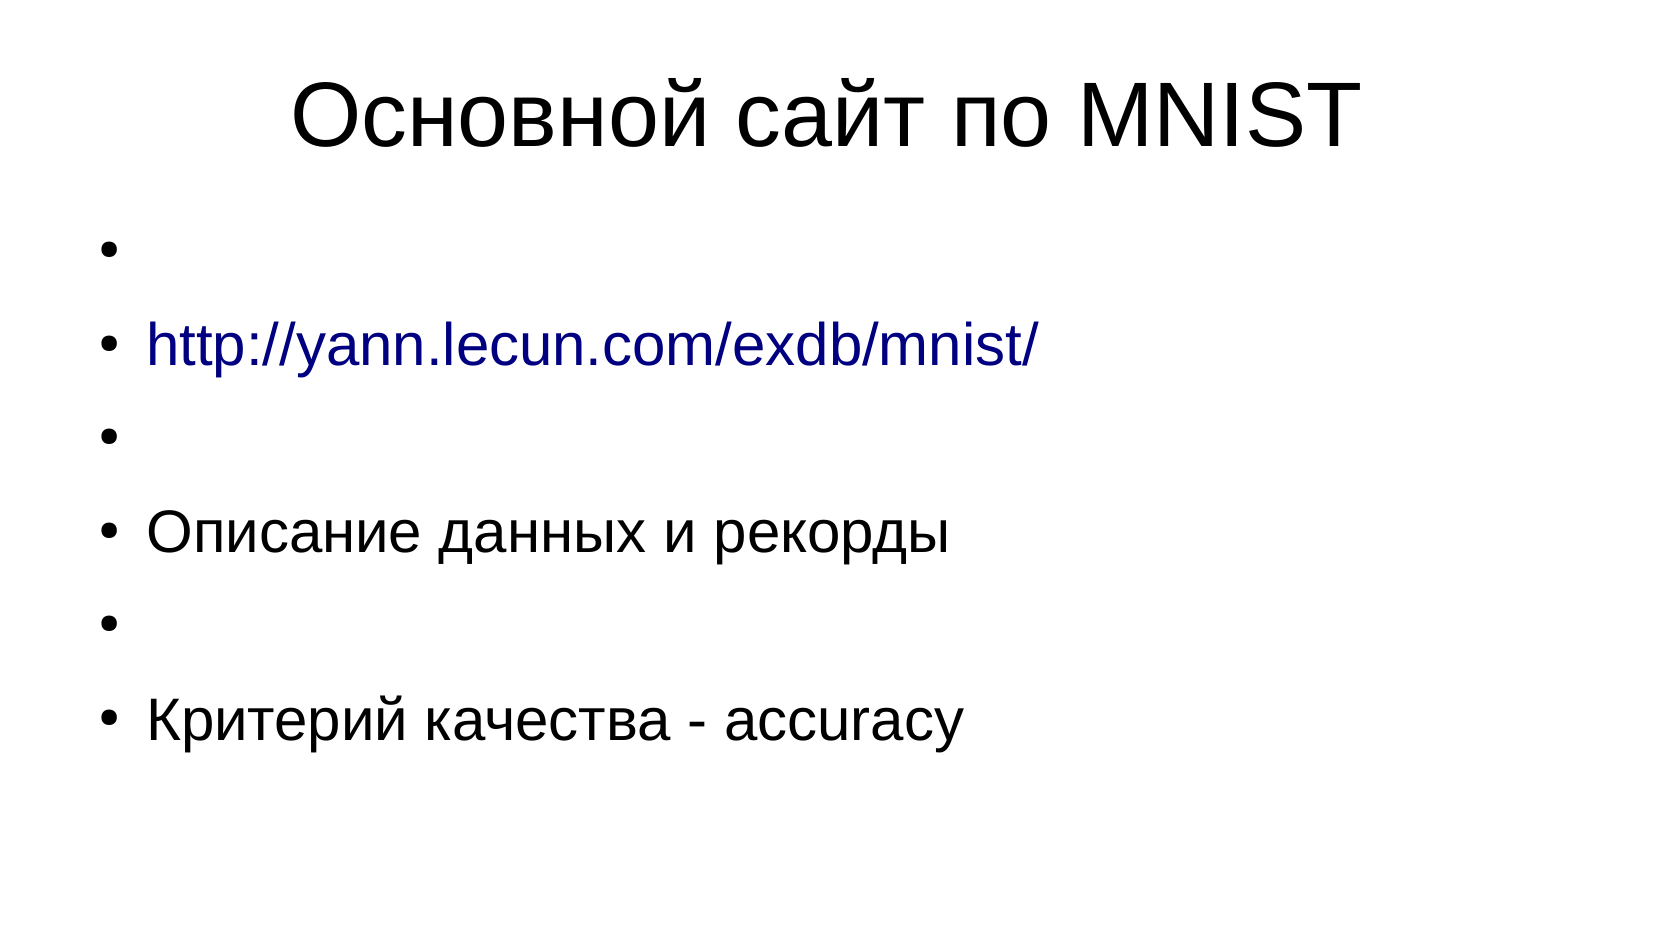

# Основной сайт по MNIST
http://yann.lecun.com/exdb/mnist/
Описание данных и рекорды
Критерий качества - accuracy